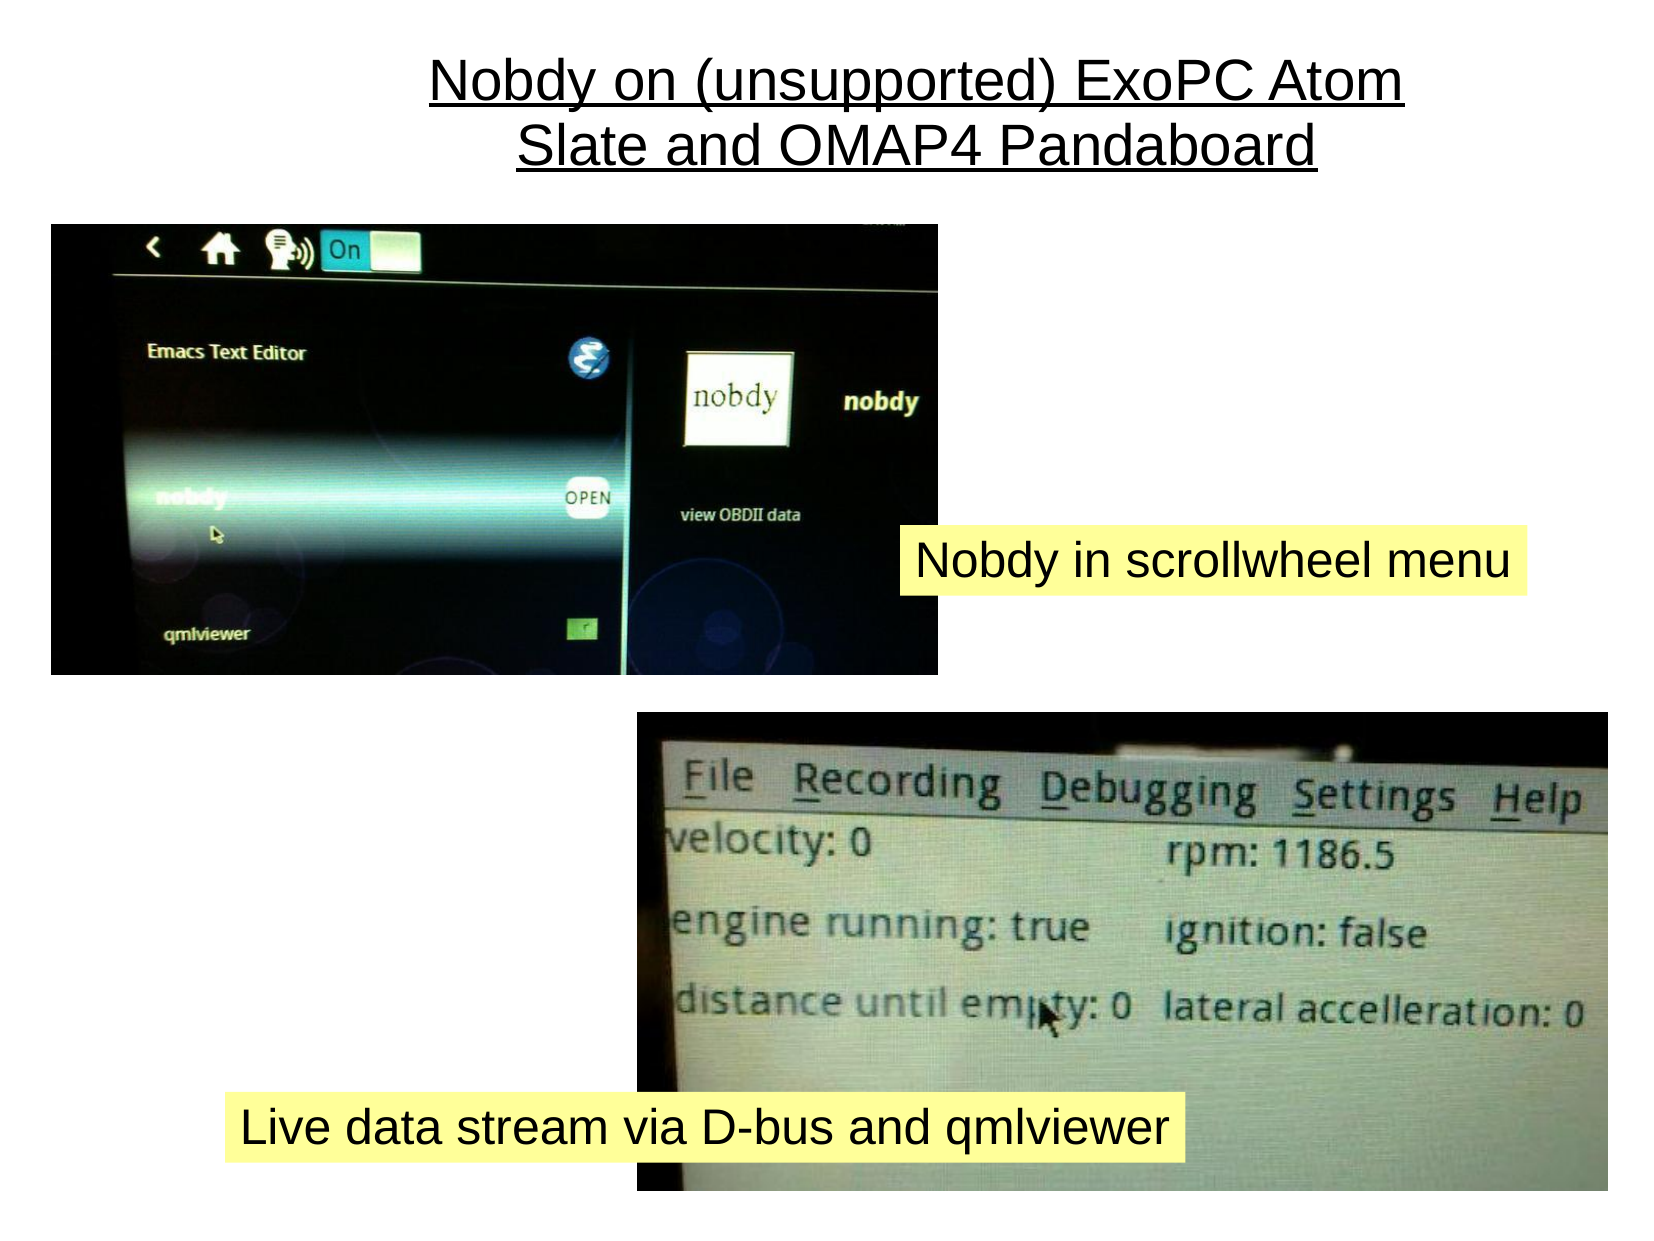

# Nobdy on (unsupported) ExoPC Atom Slate and OMAP4 Pandaboard
Nobdy in scrollwheel menu
Live data stream via D-bus and qmlviewer